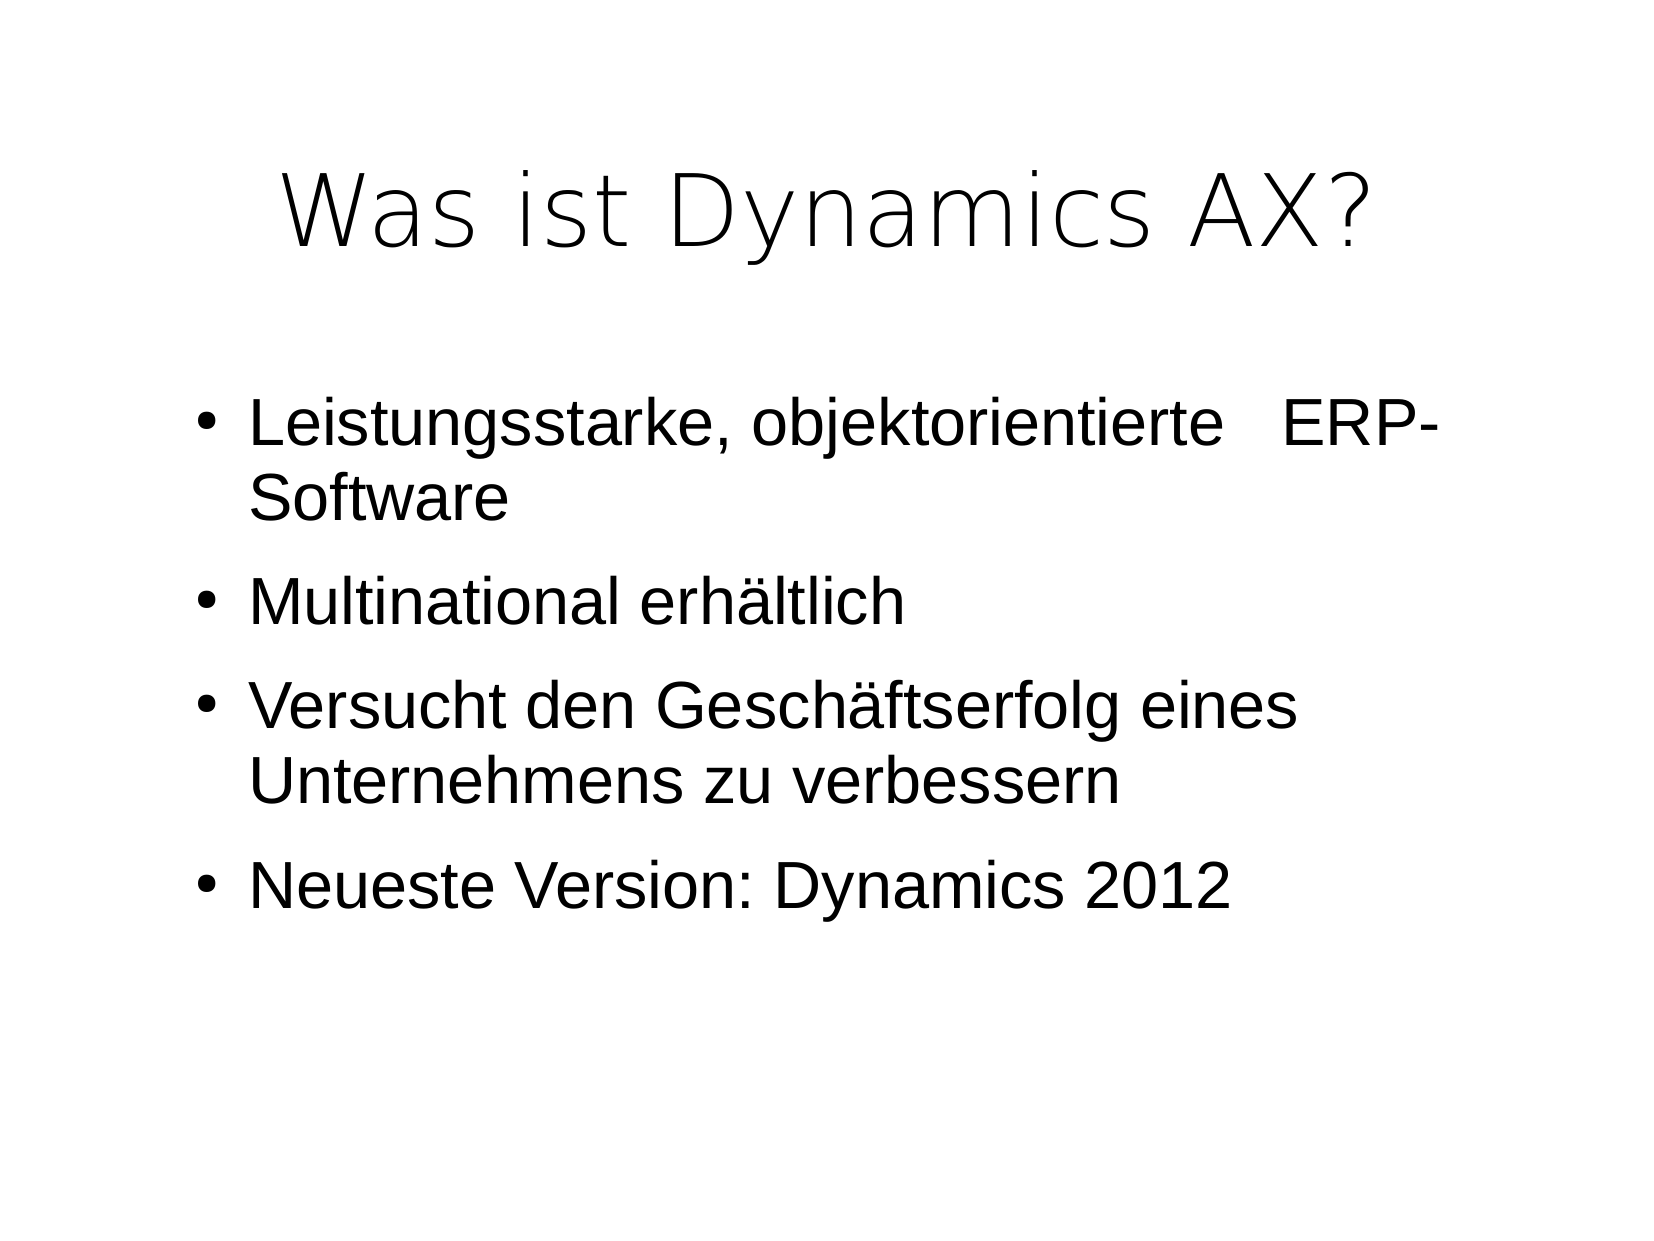

# Was ist Dynamics AX?
Leistungsstarke, objektorientierte	ERP-Software
Multinational erhältlich
Versucht den Geschäftserfolg eines Unternehmens zu verbessern
Neueste Version: Dynamics 2012